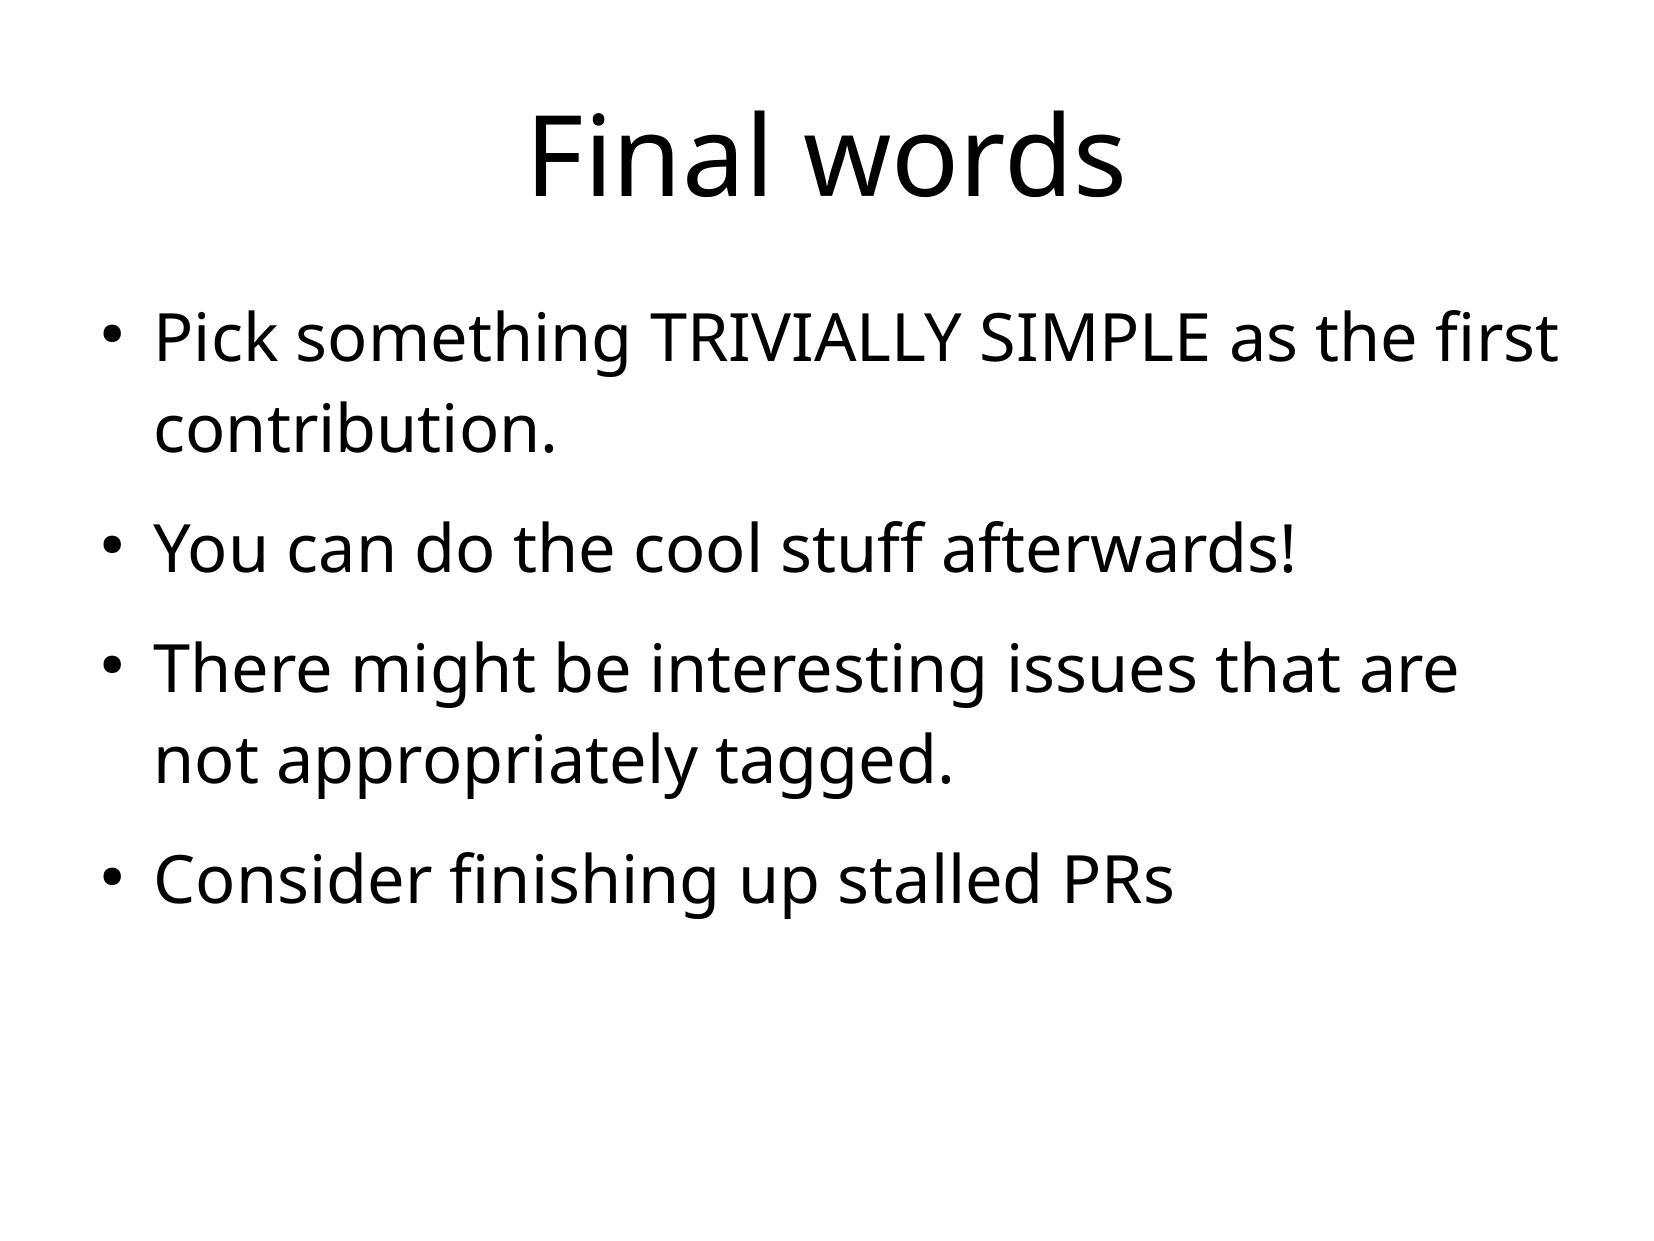

# Final words
Pick something TRIVIALLY SIMPLE as the first contribution.
You can do the cool stuff afterwards!
There might be interesting issues that are not appropriately tagged.
Consider finishing up stalled PRs